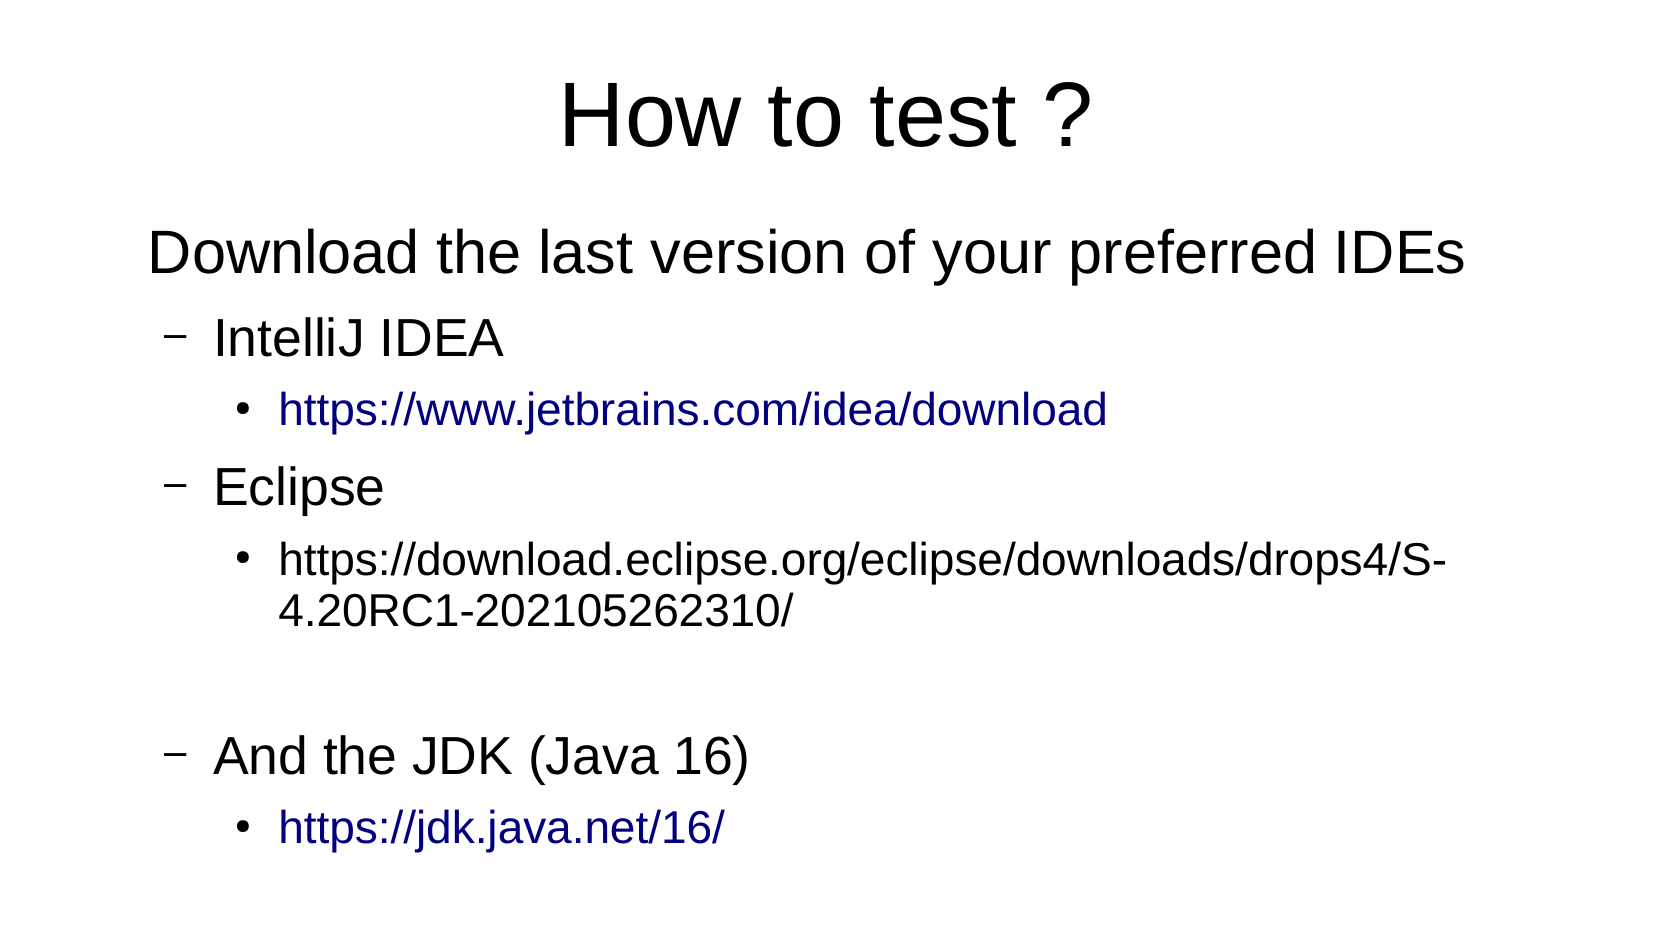

# How to test ?
Download the last version of your preferred IDEs
IntelliJ IDEA
https://www.jetbrains.com/idea/download
Eclipse
https://download.eclipse.org/eclipse/downloads/drops4/S-4.20RC1-202105262310/
And the JDK (Java 16)
https://jdk.java.net/16/